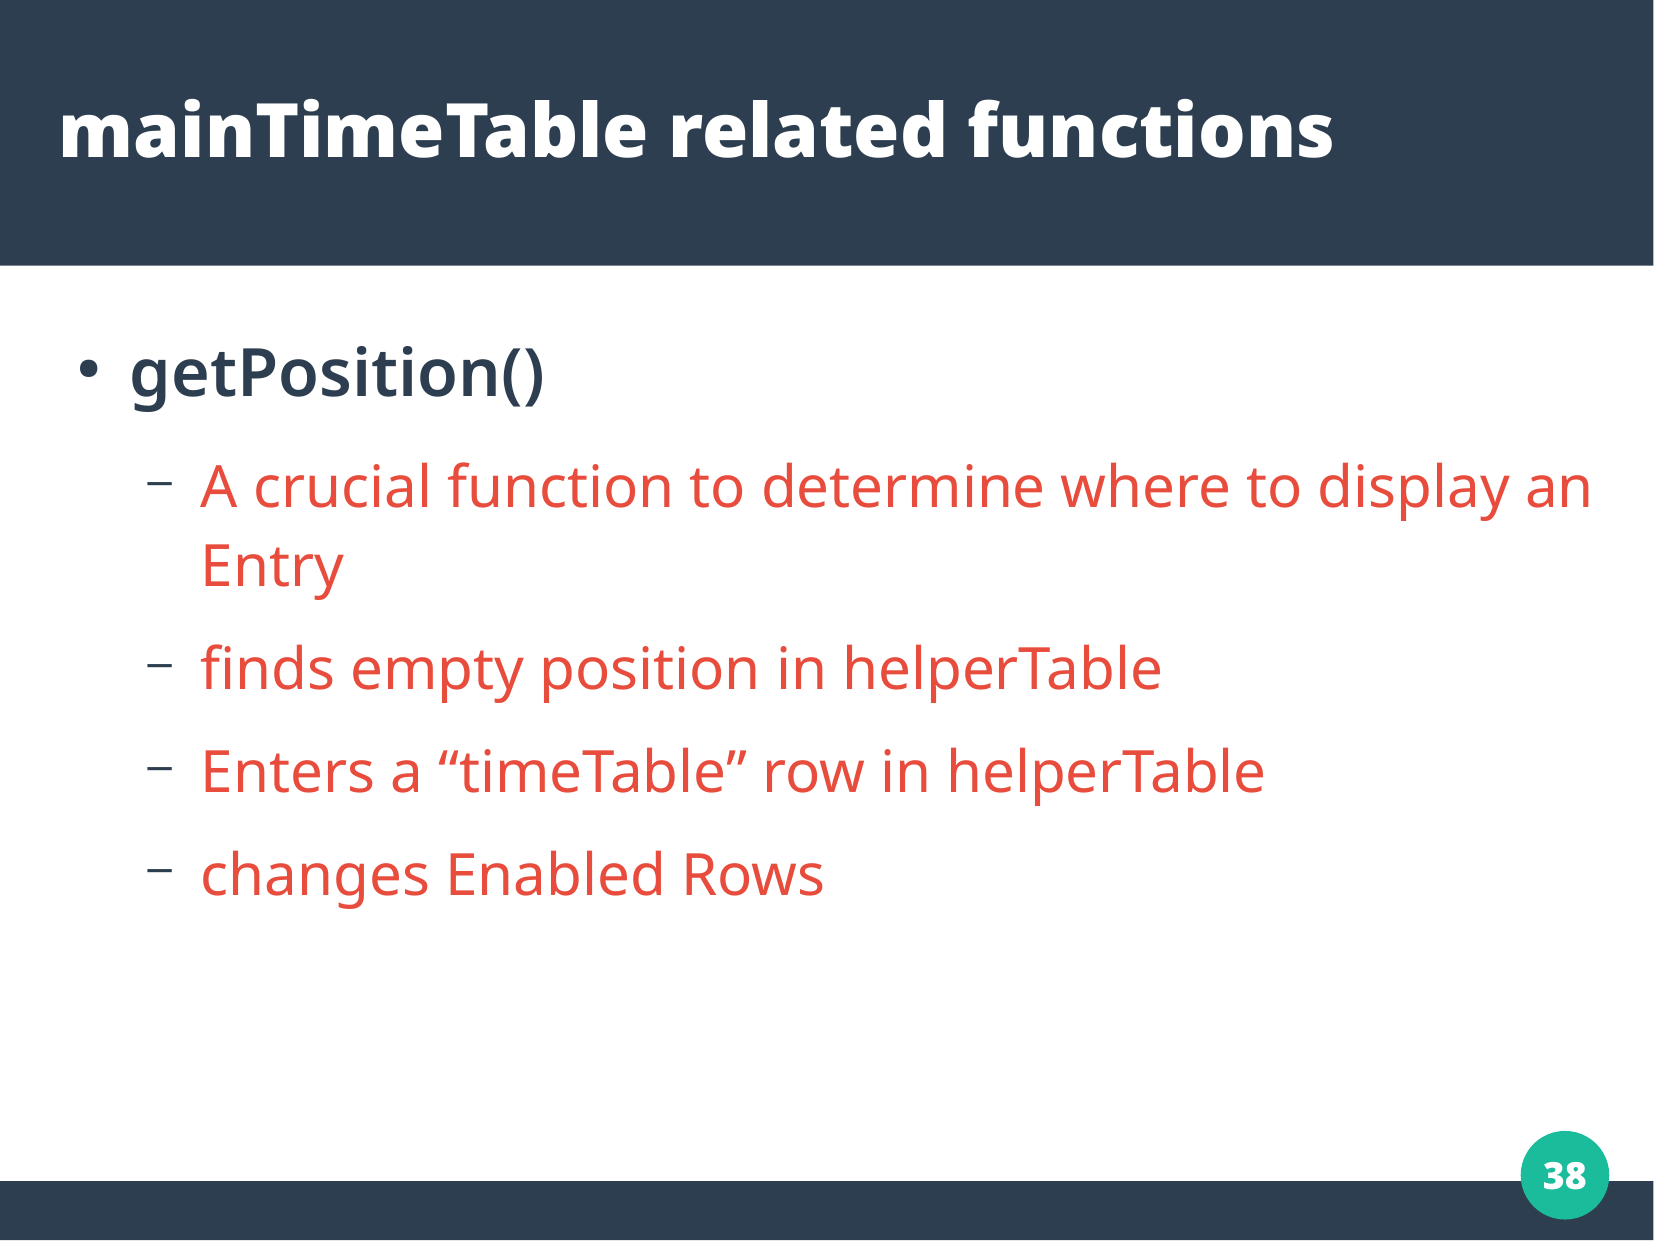

# mainTimeTable related functions
getPosition()
A crucial function to determine where to display an Entry
finds empty position in helperTable
Enters a “timeTable” row in helperTable
changes Enabled Rows
38